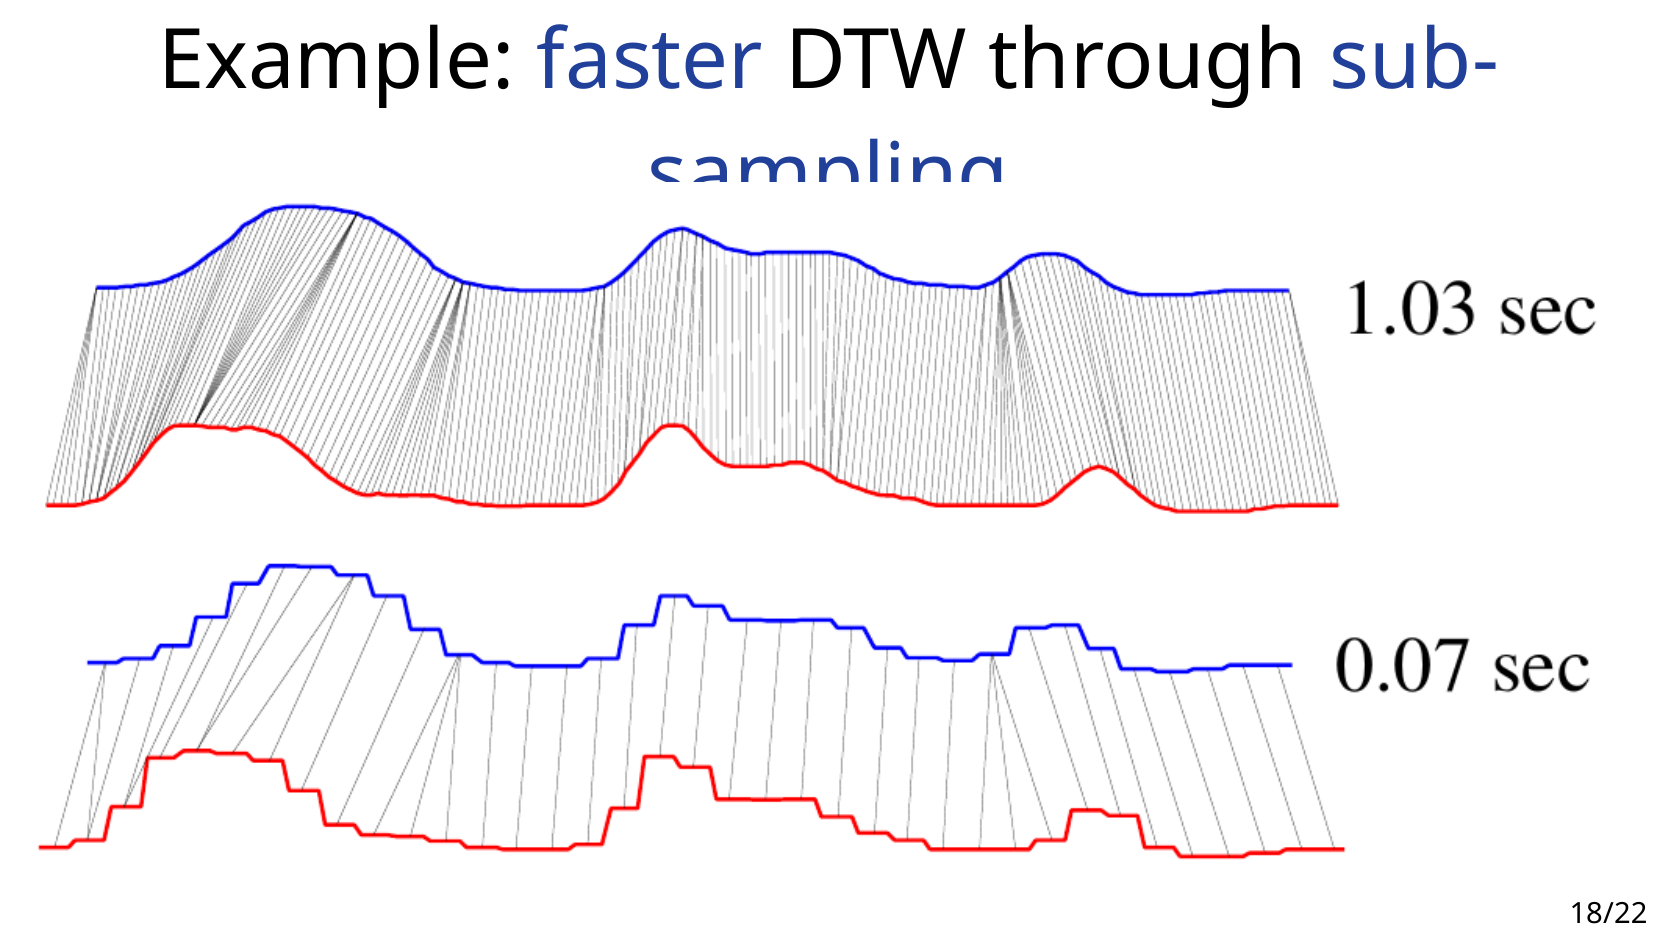

# Example: faster DTW through sub-sampling
18